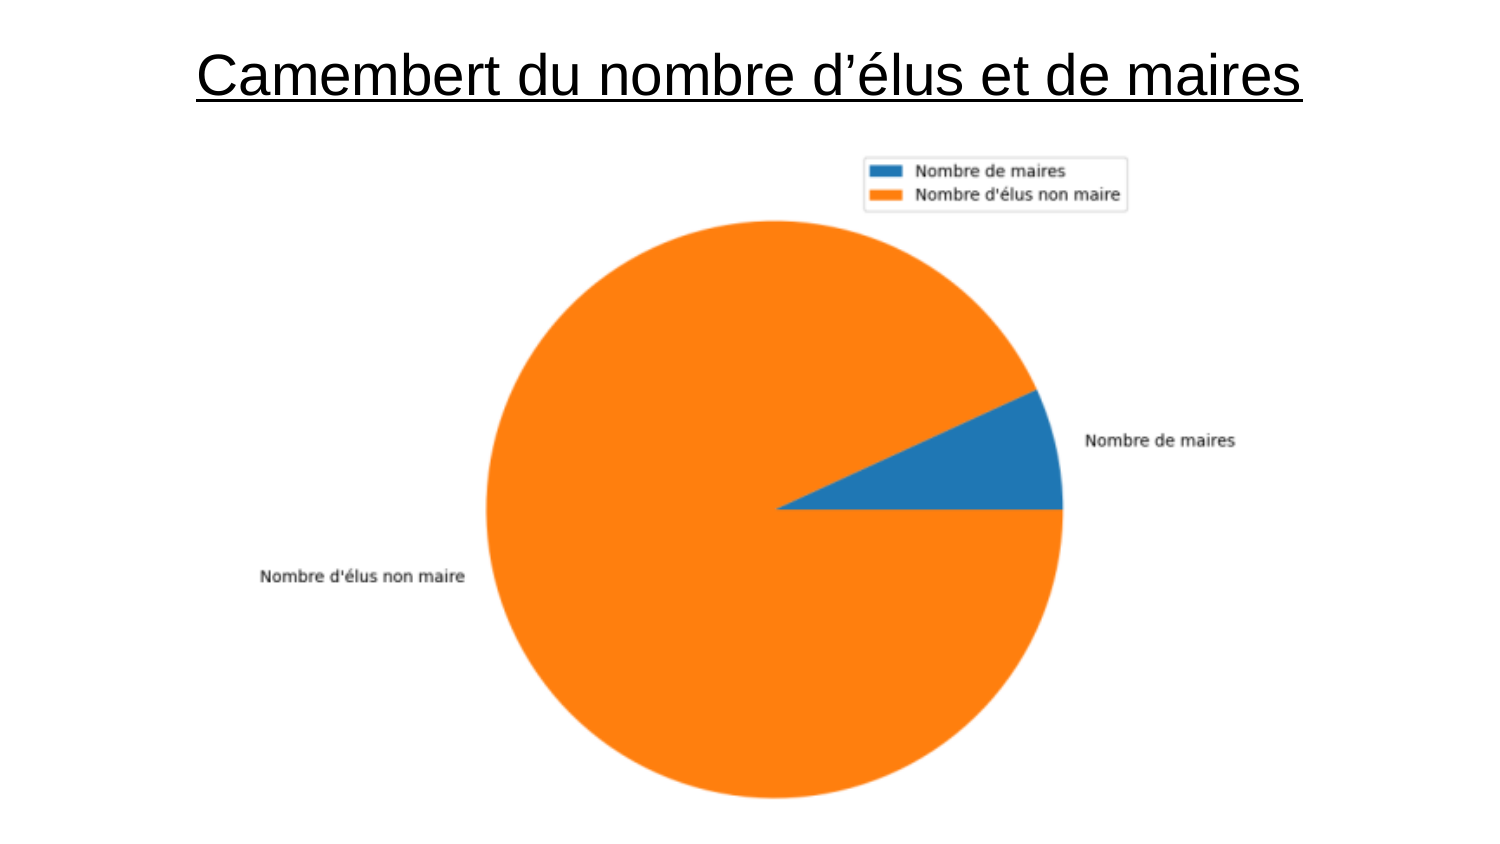

# Camembert du nombre d’élus et de maires